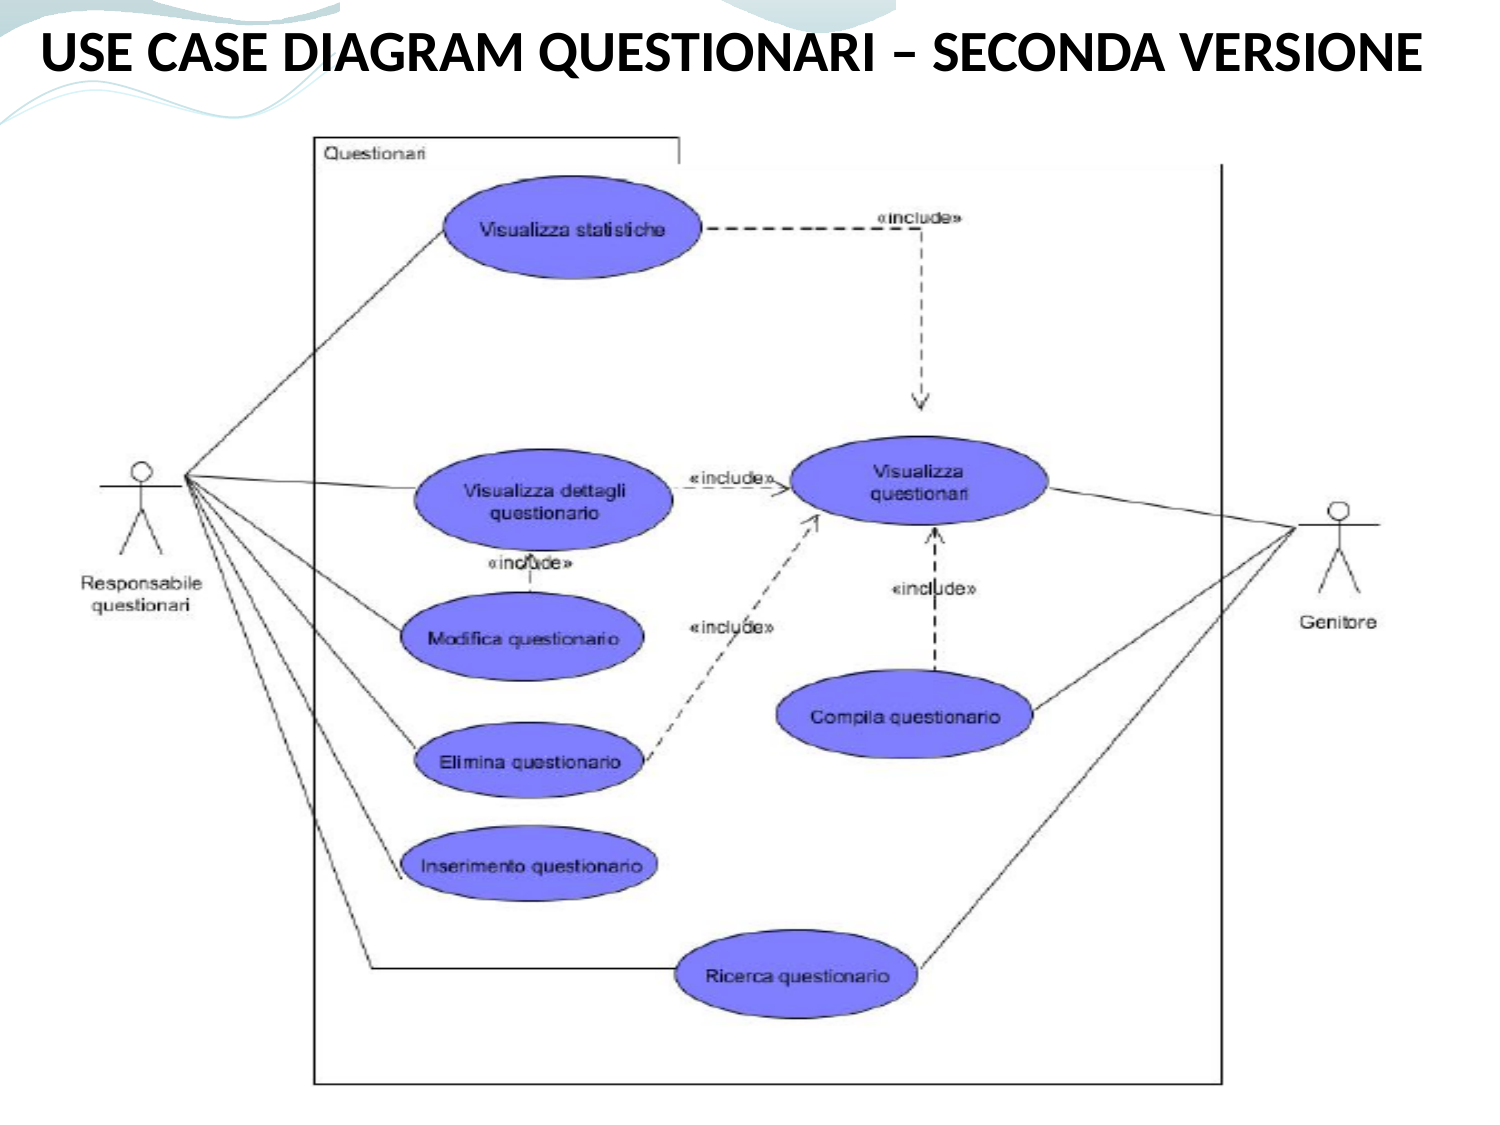

USE CASE DIAGRAM QUESTIONARI – SECONDA VERSIONE